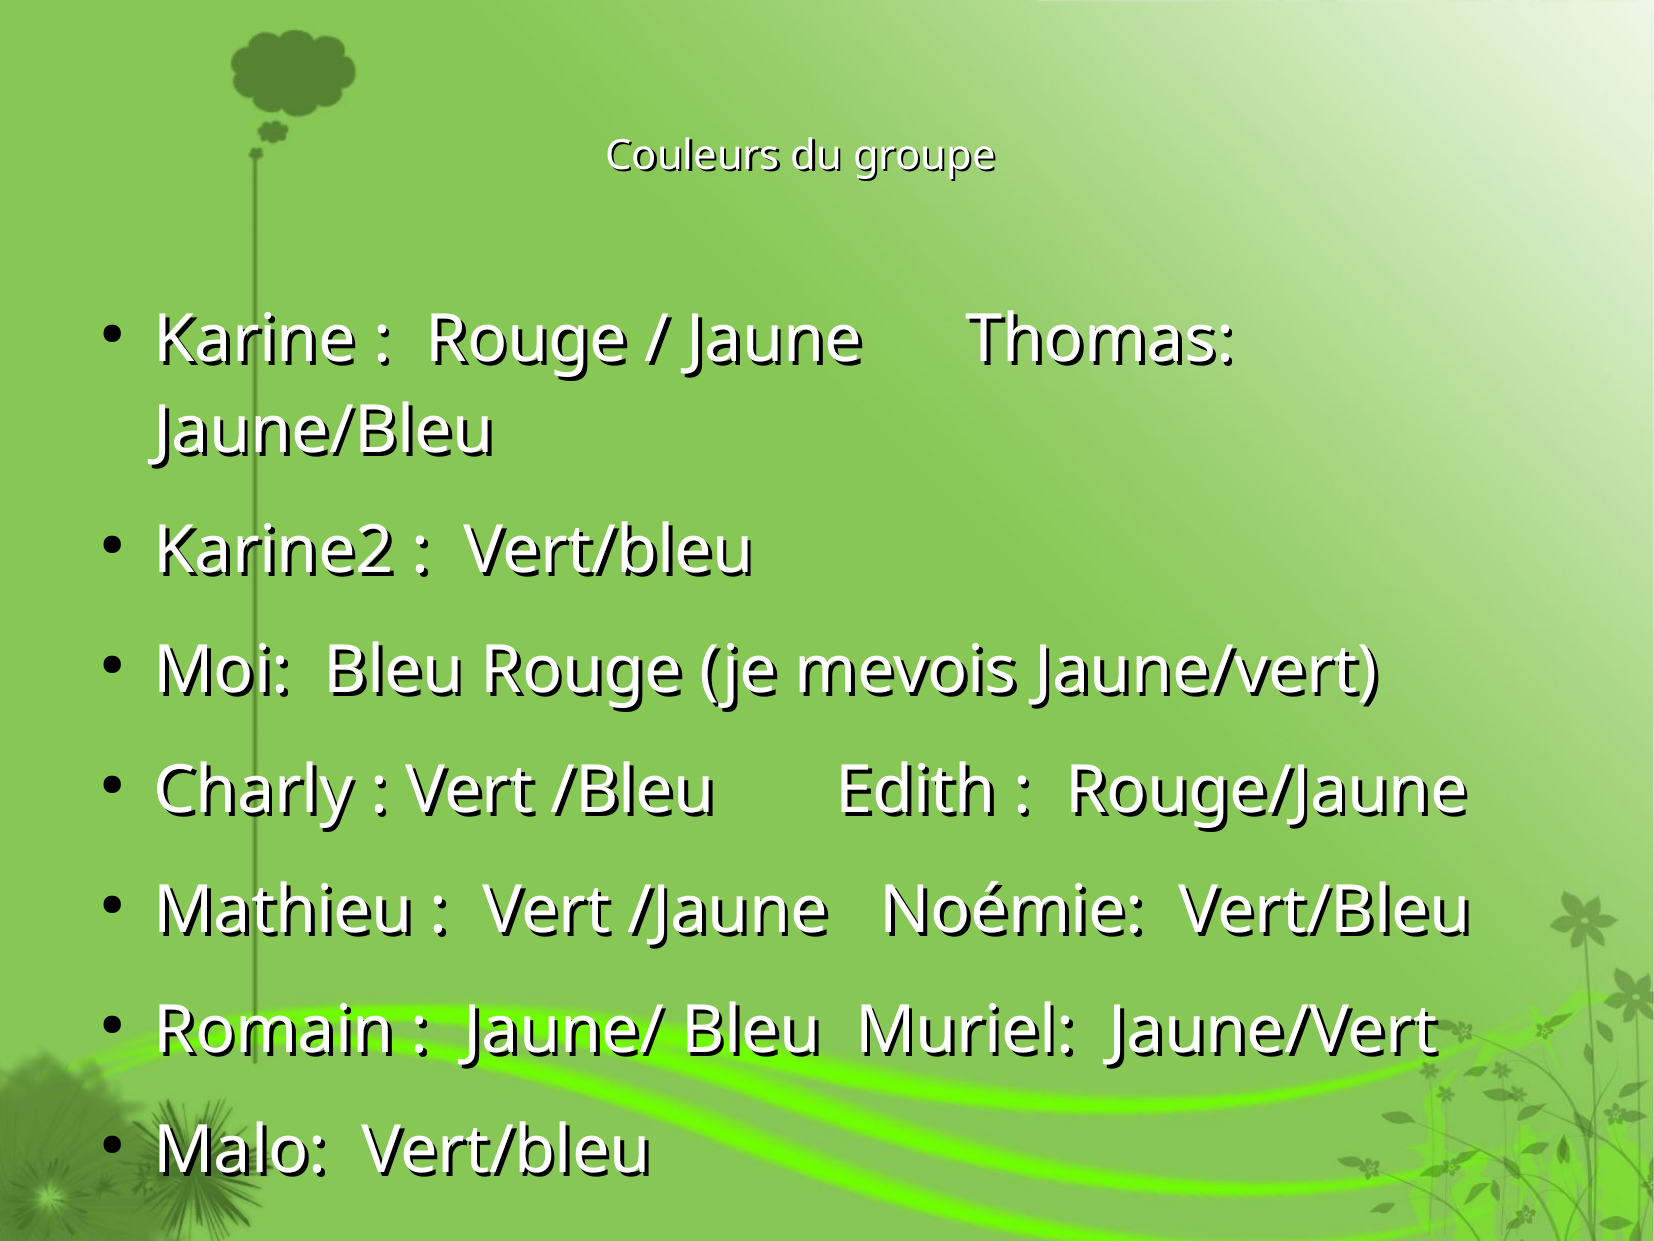

# Couleurs du groupe
Karine : Rouge / Jaune Thomas: Jaune/Bleu
Karine2 : Vert/bleu
Moi: Bleu Rouge (je mevois Jaune/vert)
Charly : Vert /Bleu Edith : Rouge/Jaune
Mathieu : Vert /Jaune Noémie: Vert/Bleu
Romain : Jaune/ Bleu Muriel: Jaune/Vert
Malo: Vert/bleu